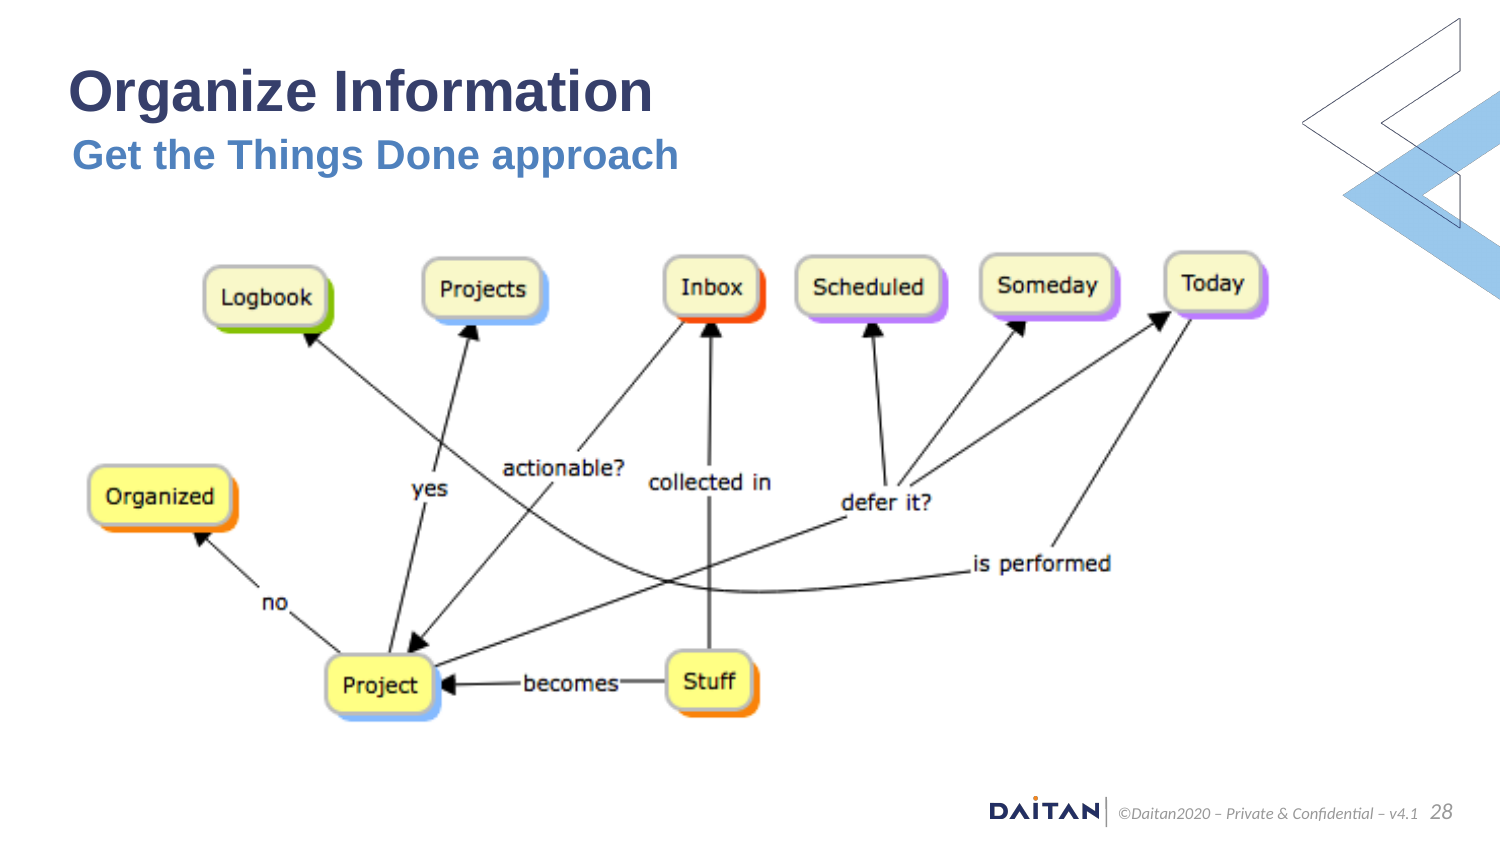

# Organize Information
Get the Things Done approach